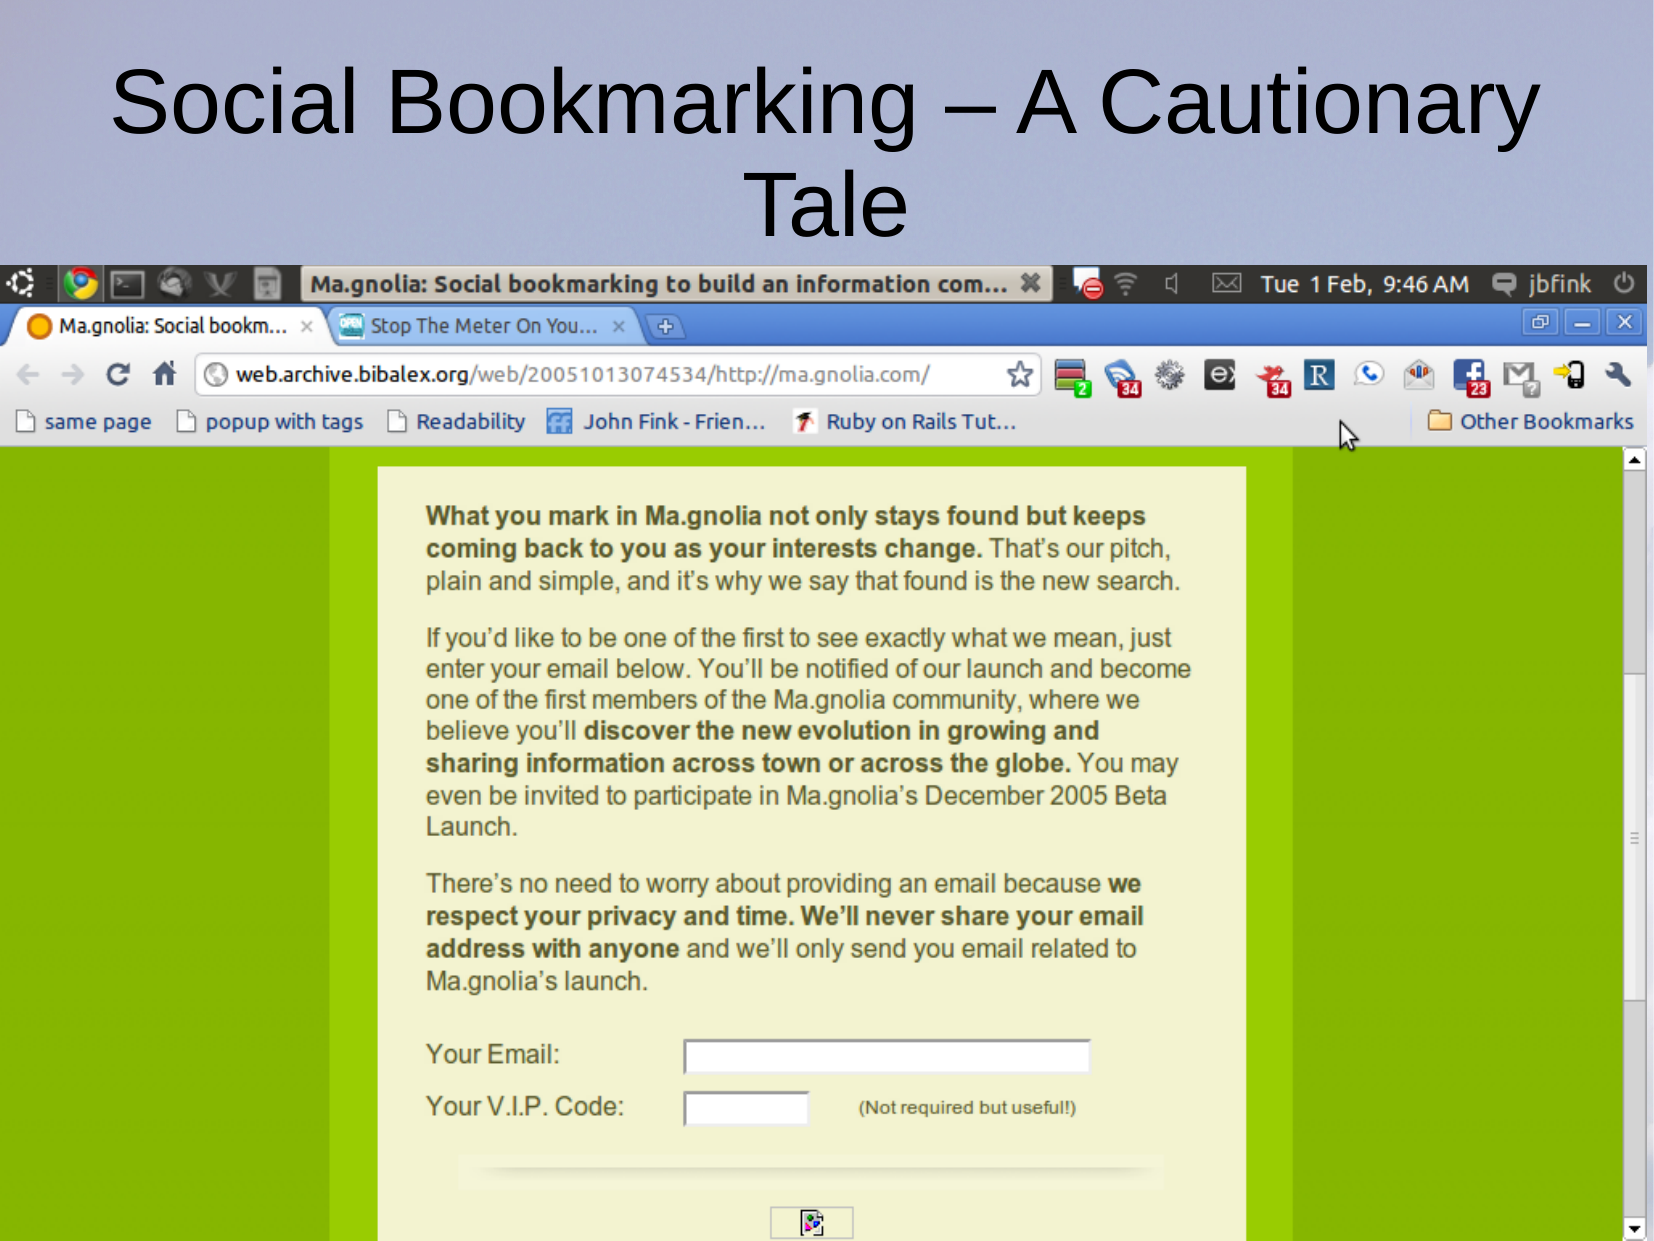

# Social Bookmarking – A Cautionary Tale